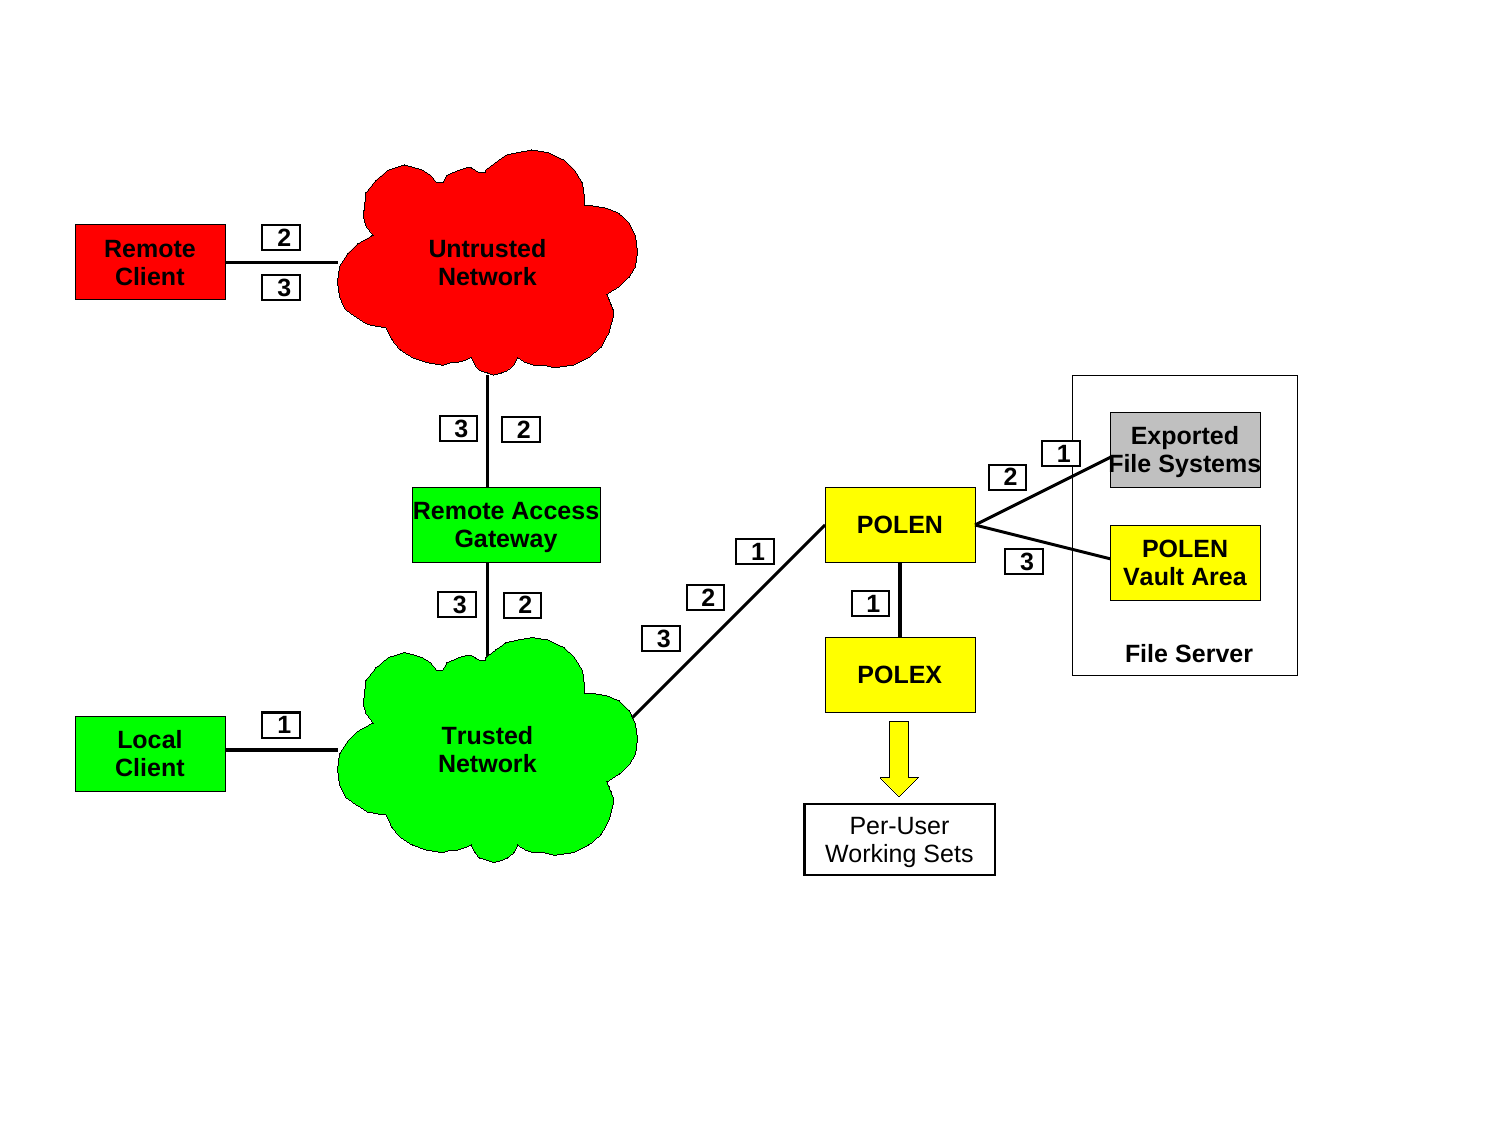

Untrusted
Network
Remote
Client
2
3
Exported
File Systems
3
2
1
2
Remote Access
Gateway
POLEN
POLEN
Vault Area
1
3
2
1
3
2
3
File Server
Trusted
Network
POLEX
1
Local
Client
Per-User
Working Sets